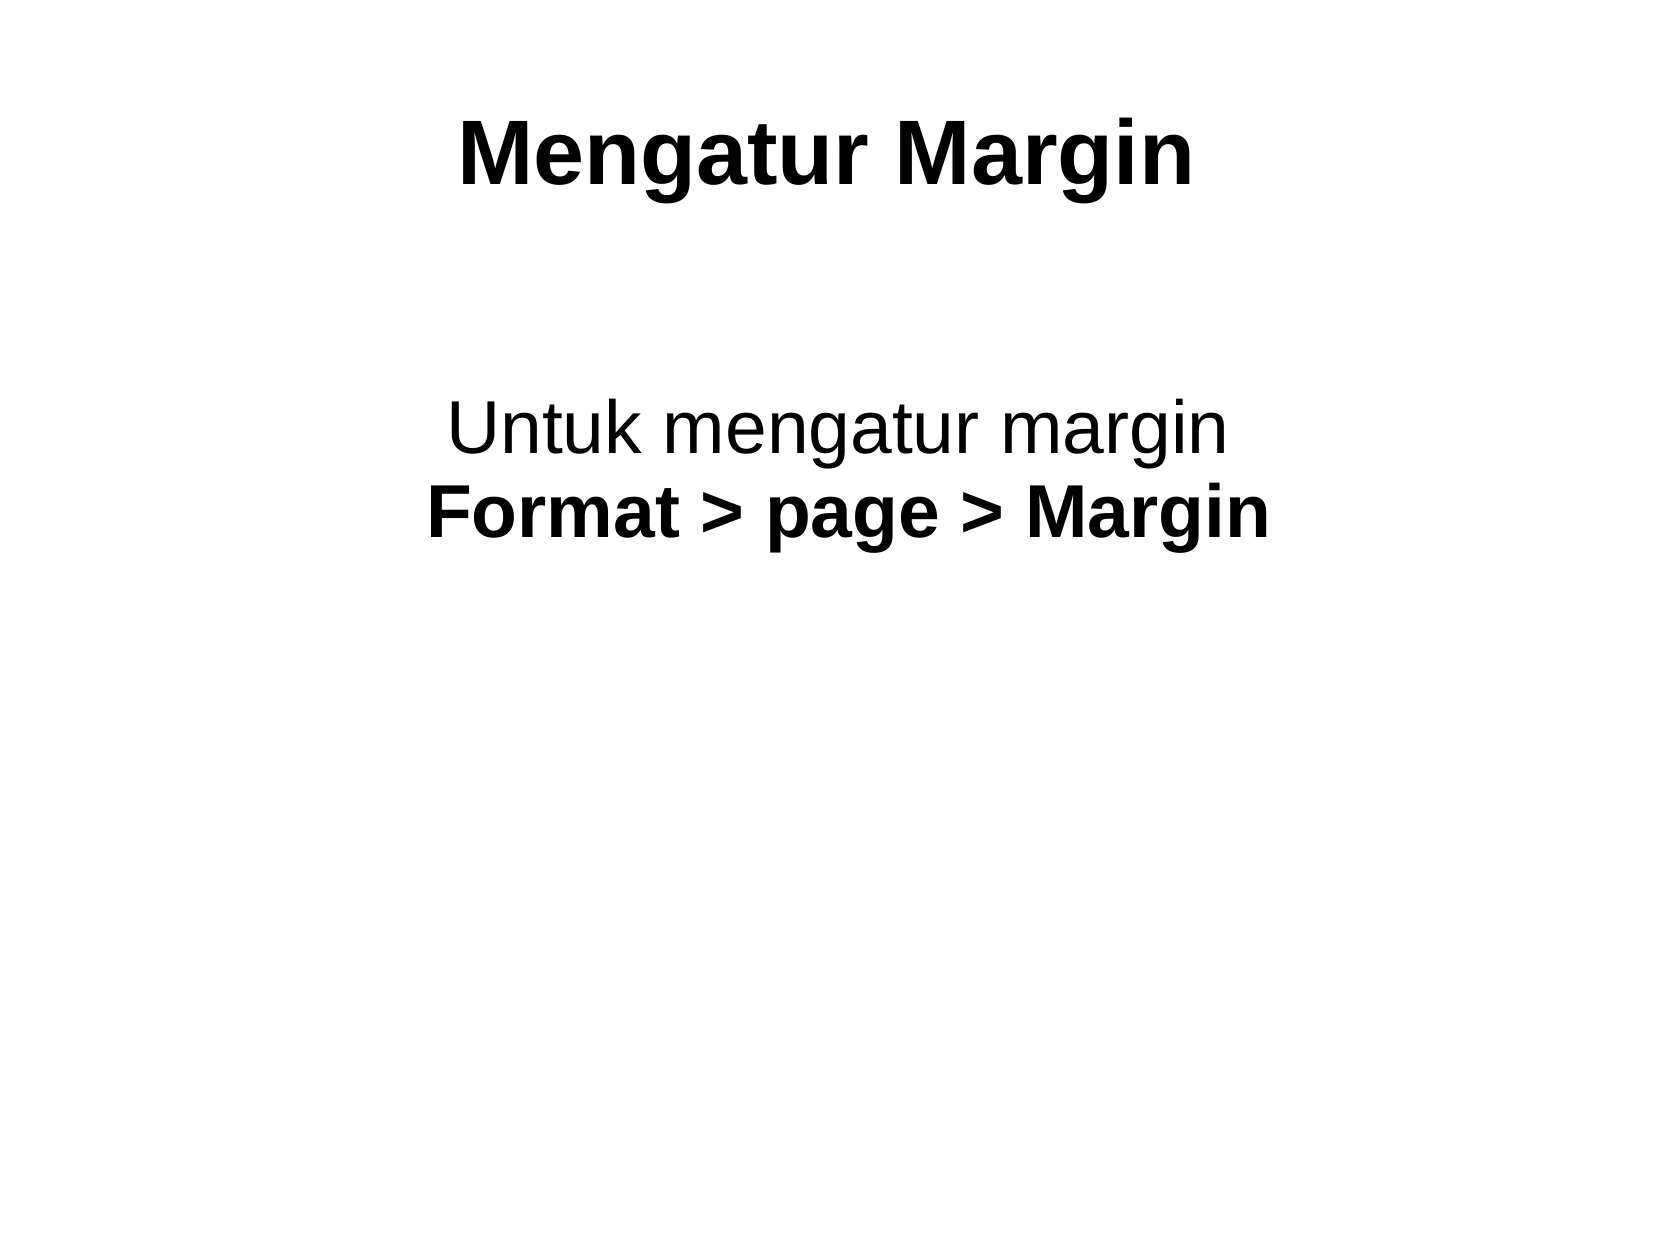

# Mengatur Margin
Untuk mengatur margin
 Format > page > Margin